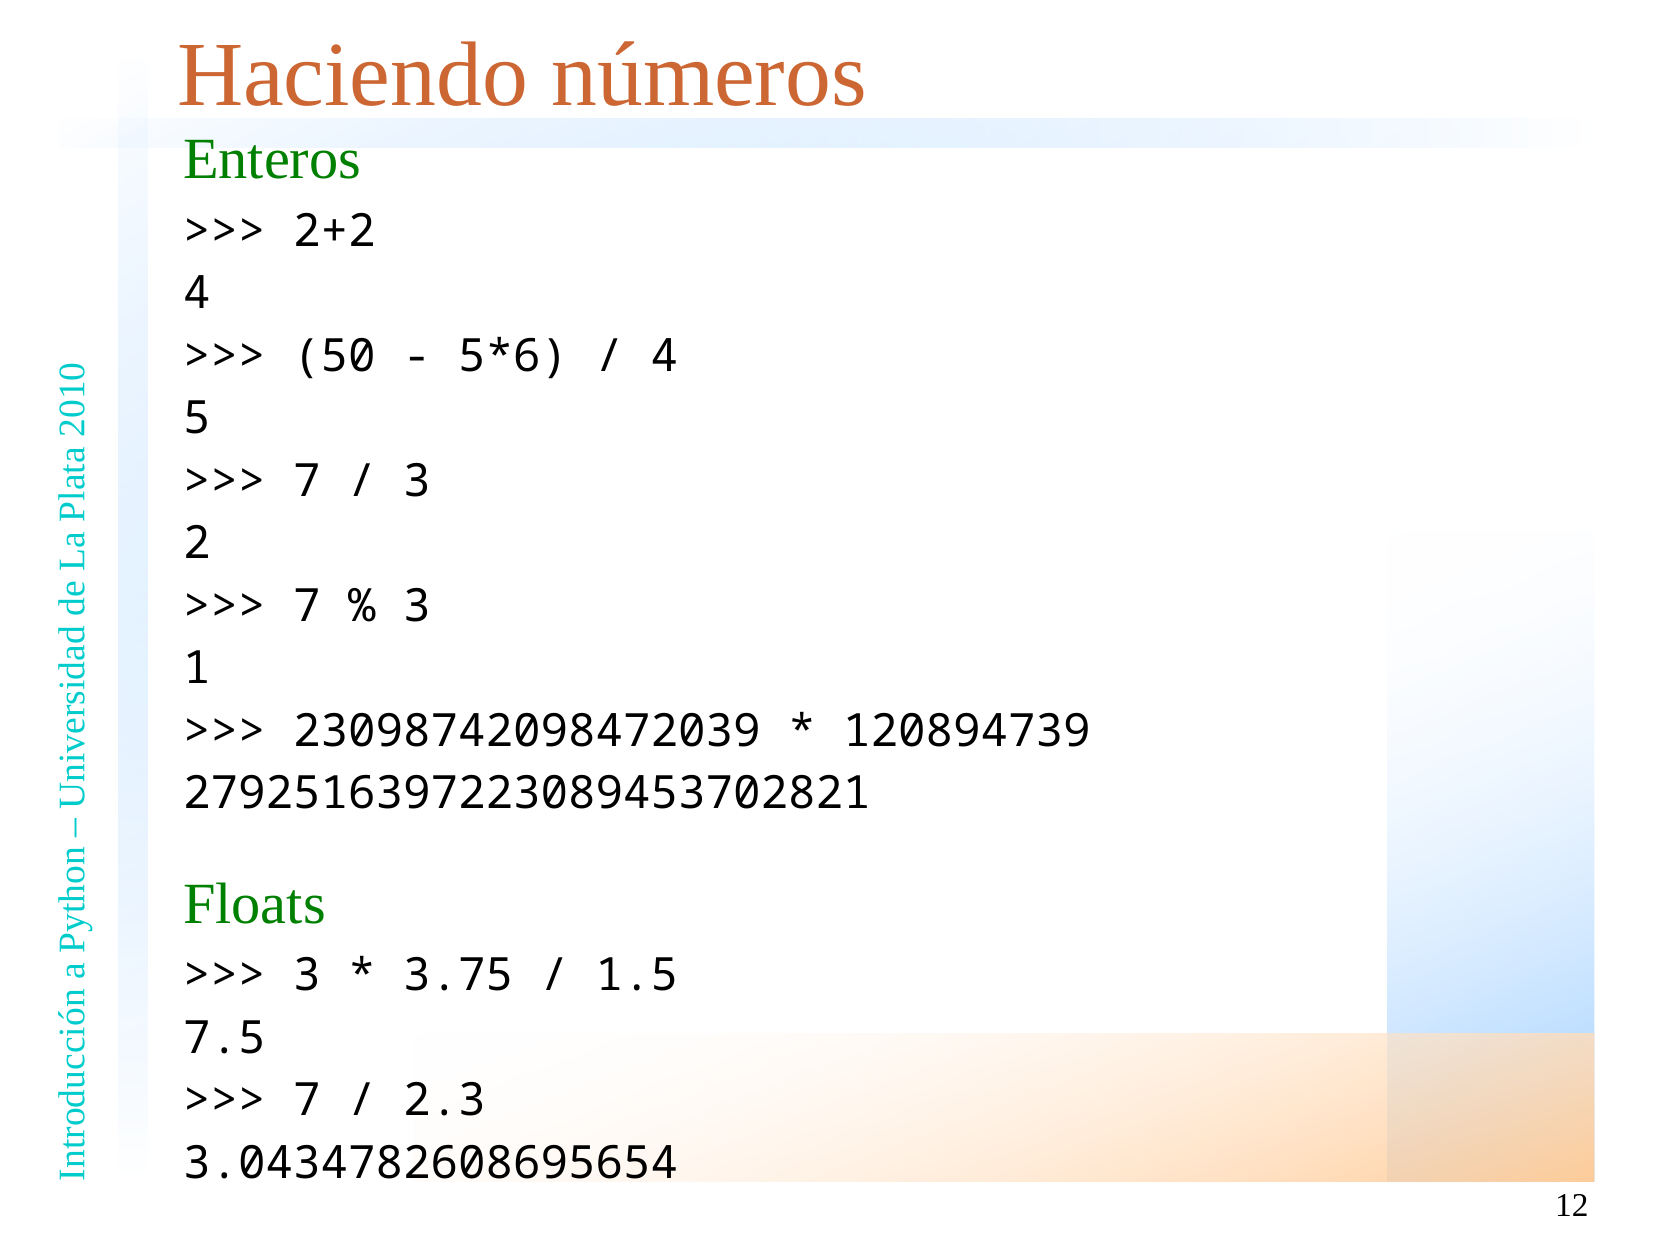

# Haciendo números
Enteros
>>> 2+2
4
>>> (50 - 5*6) / 4
5
>>> 7 / 3
2
>>> 7 % 3
1
>>> 23098742098472039 * 120894739
2792516397223089453702821
Floats
>>> 3 * 3.75 / 1.5
7.5
>>> 7 / 2.3
3.0434782608695654